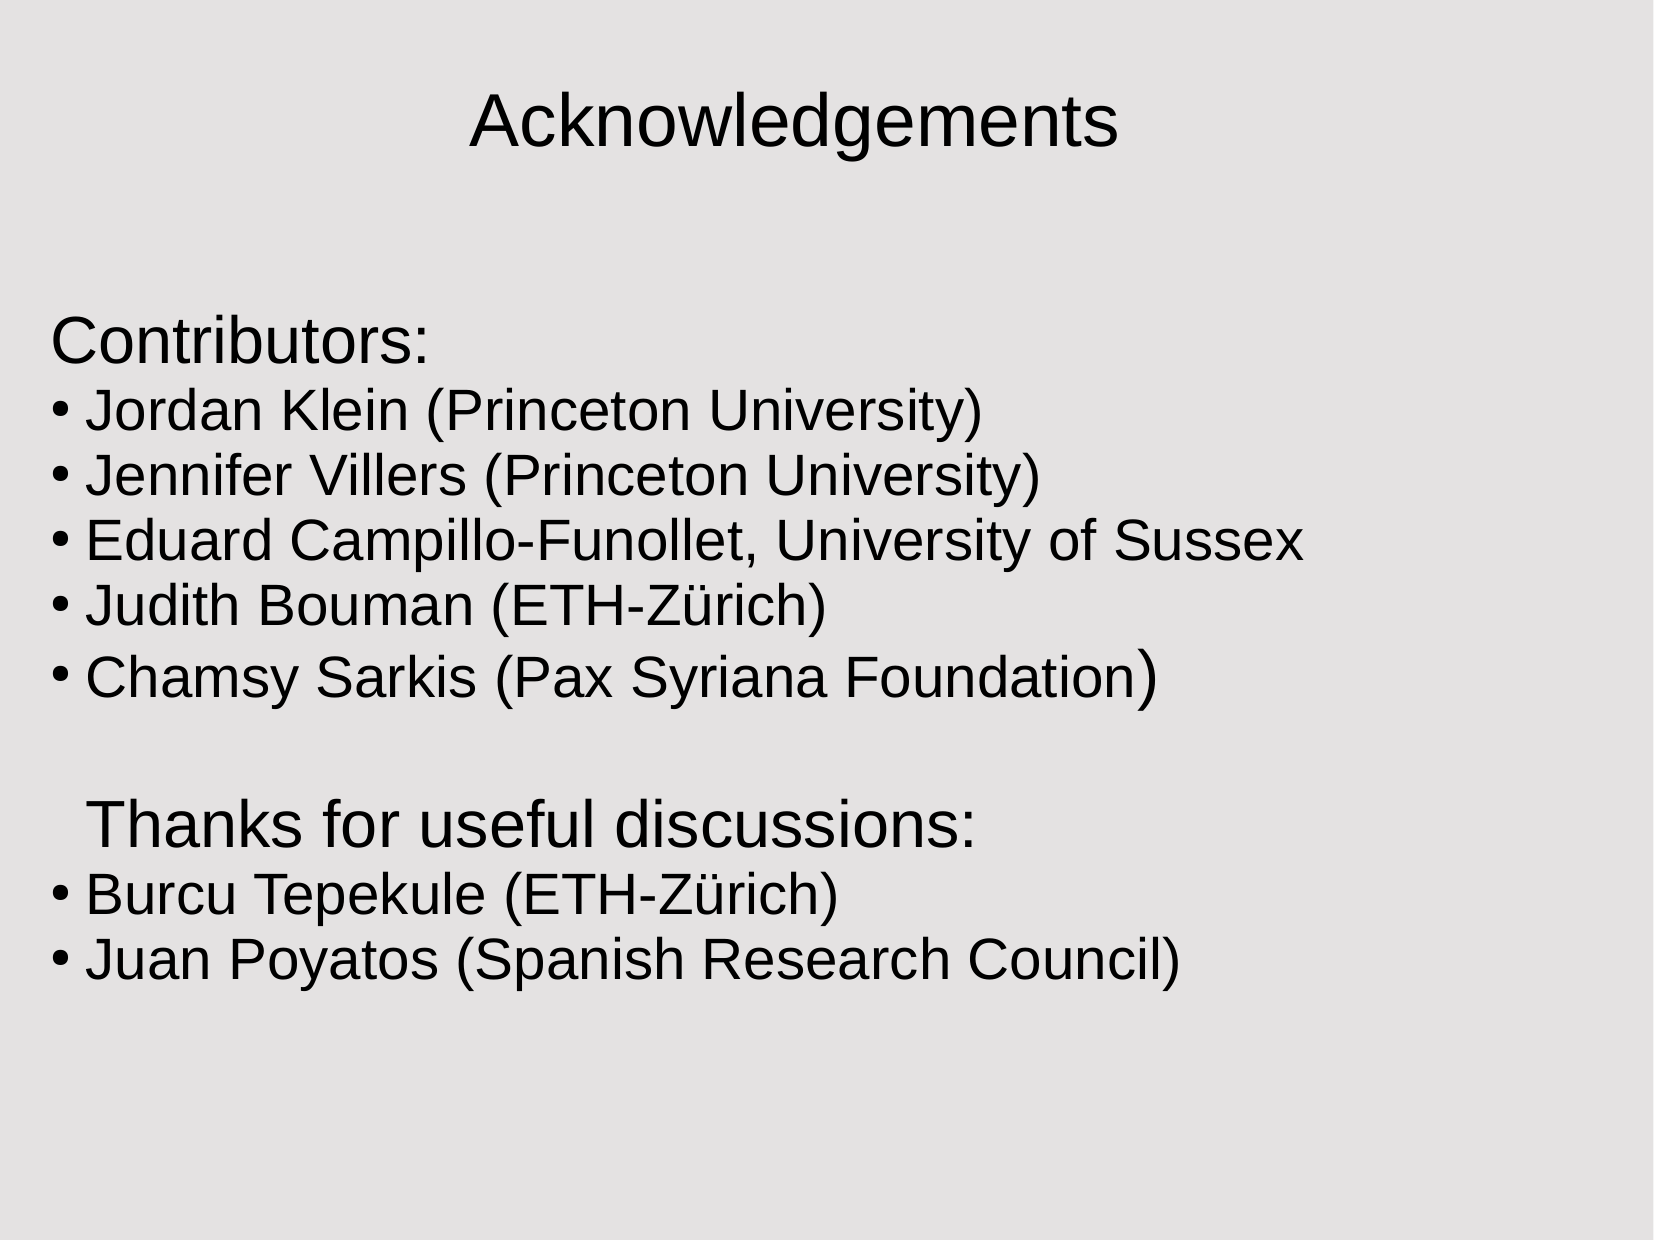

Acknowledgements
Contributors:
Jordan Klein (Princeton University)
Jennifer Villers (Princeton University)
Eduard Campillo-Funollet, University of Sussex
Judith Bouman (ETH-Zürich)
Chamsy Sarkis (Pax Syriana Foundation)
Thanks for useful discussions:
Burcu Tepekule (ETH-Zürich)
Juan Poyatos (Spanish Research Council)